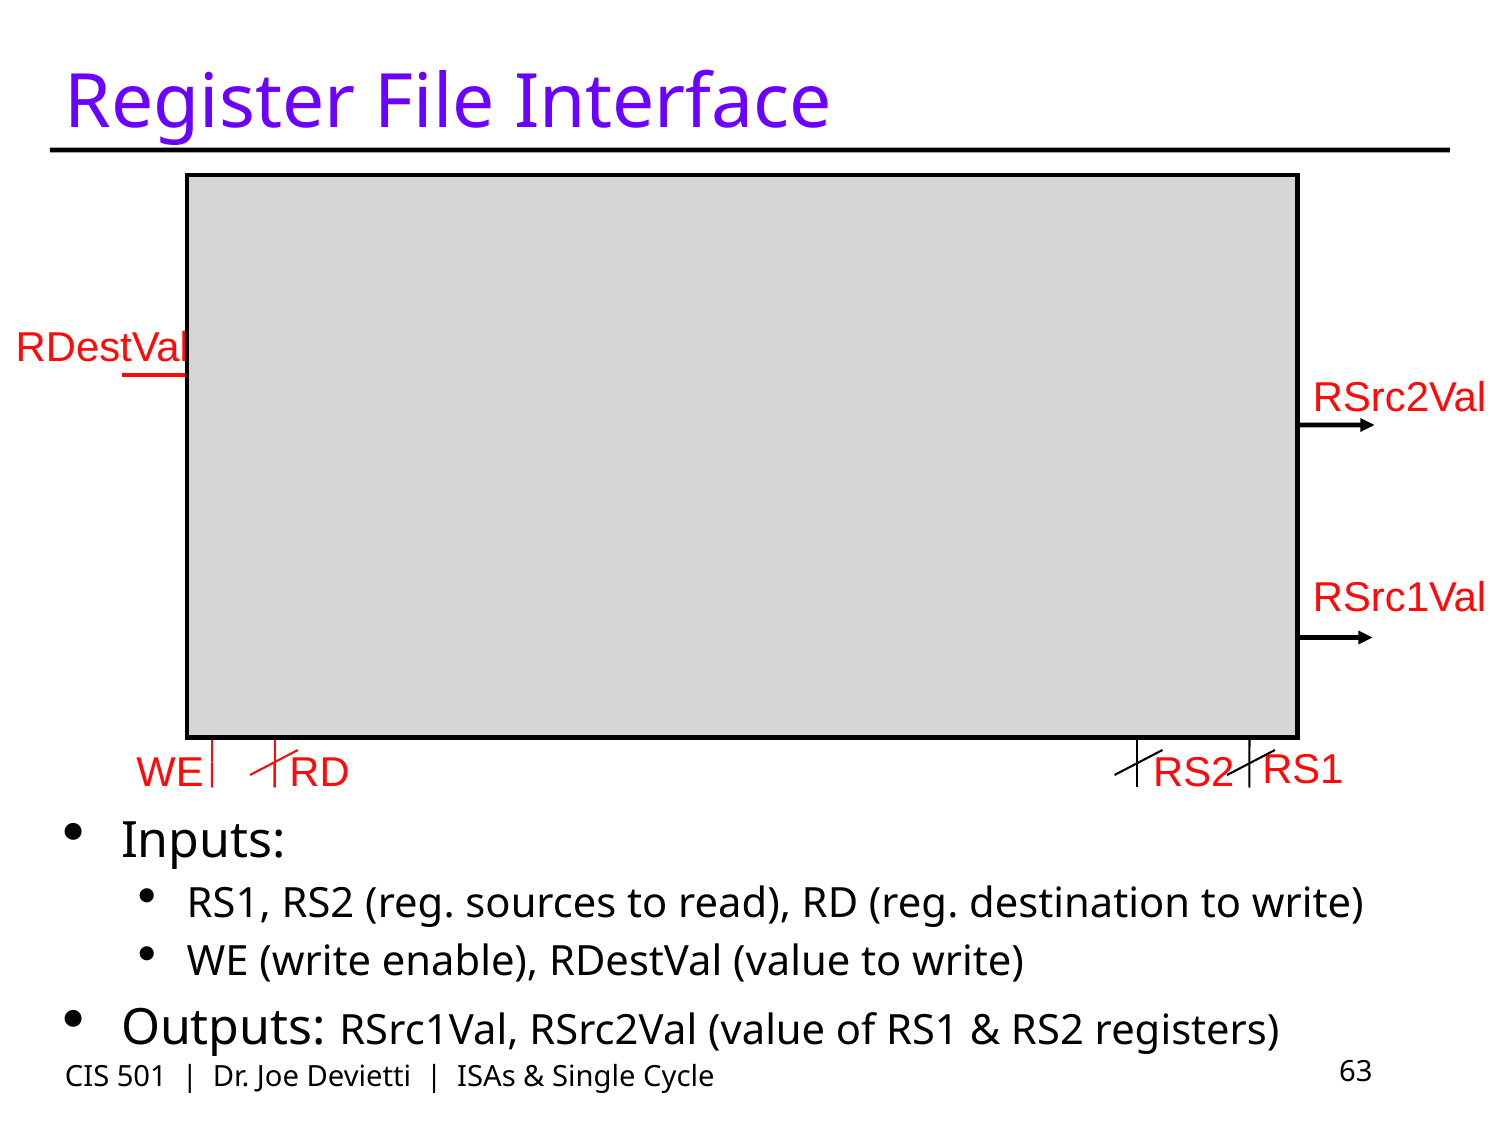

Register File Interface
RDestVal
RSrc2Val
RSrc1Val
RS1
WE
RD
RS2
Inputs:
RS1, RS2 (reg. sources to read), RD (reg. destination to write)
WE (write enable), RDestVal (value to write)
Outputs: RSrc1Val, RSrc2Val (value of RS1 & RS2 registers)
CIS 501 | Dr. Joe Devietti | ISAs & Single Cycle